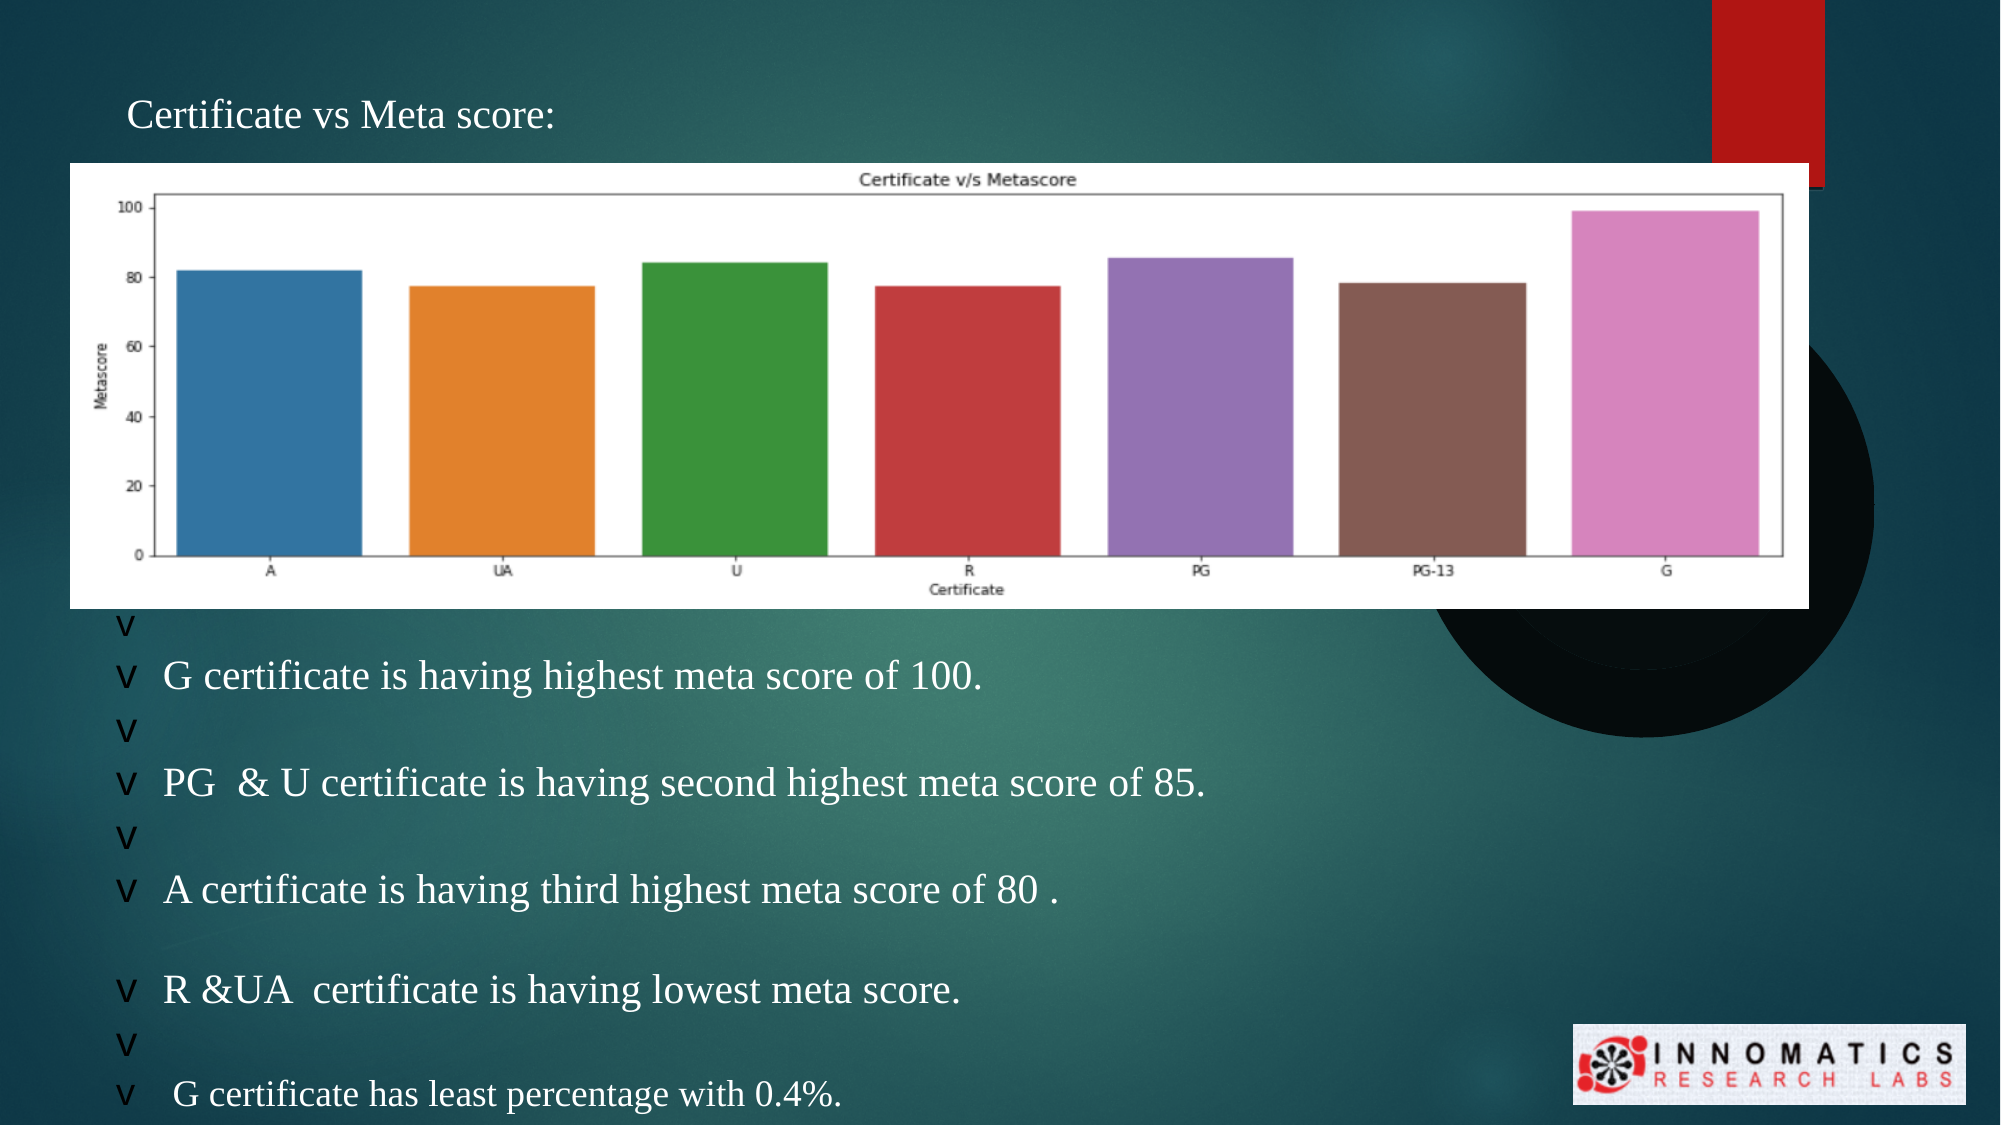

Certificate vs Meta score:
G certificate is having highest meta score of 100.
PG & U certificate is having second highest meta score of 85.
A certificate is having third highest meta score of 80 .
R &UA certificate is having lowest meta score.
 G certificate has least percentage with 0.4%.